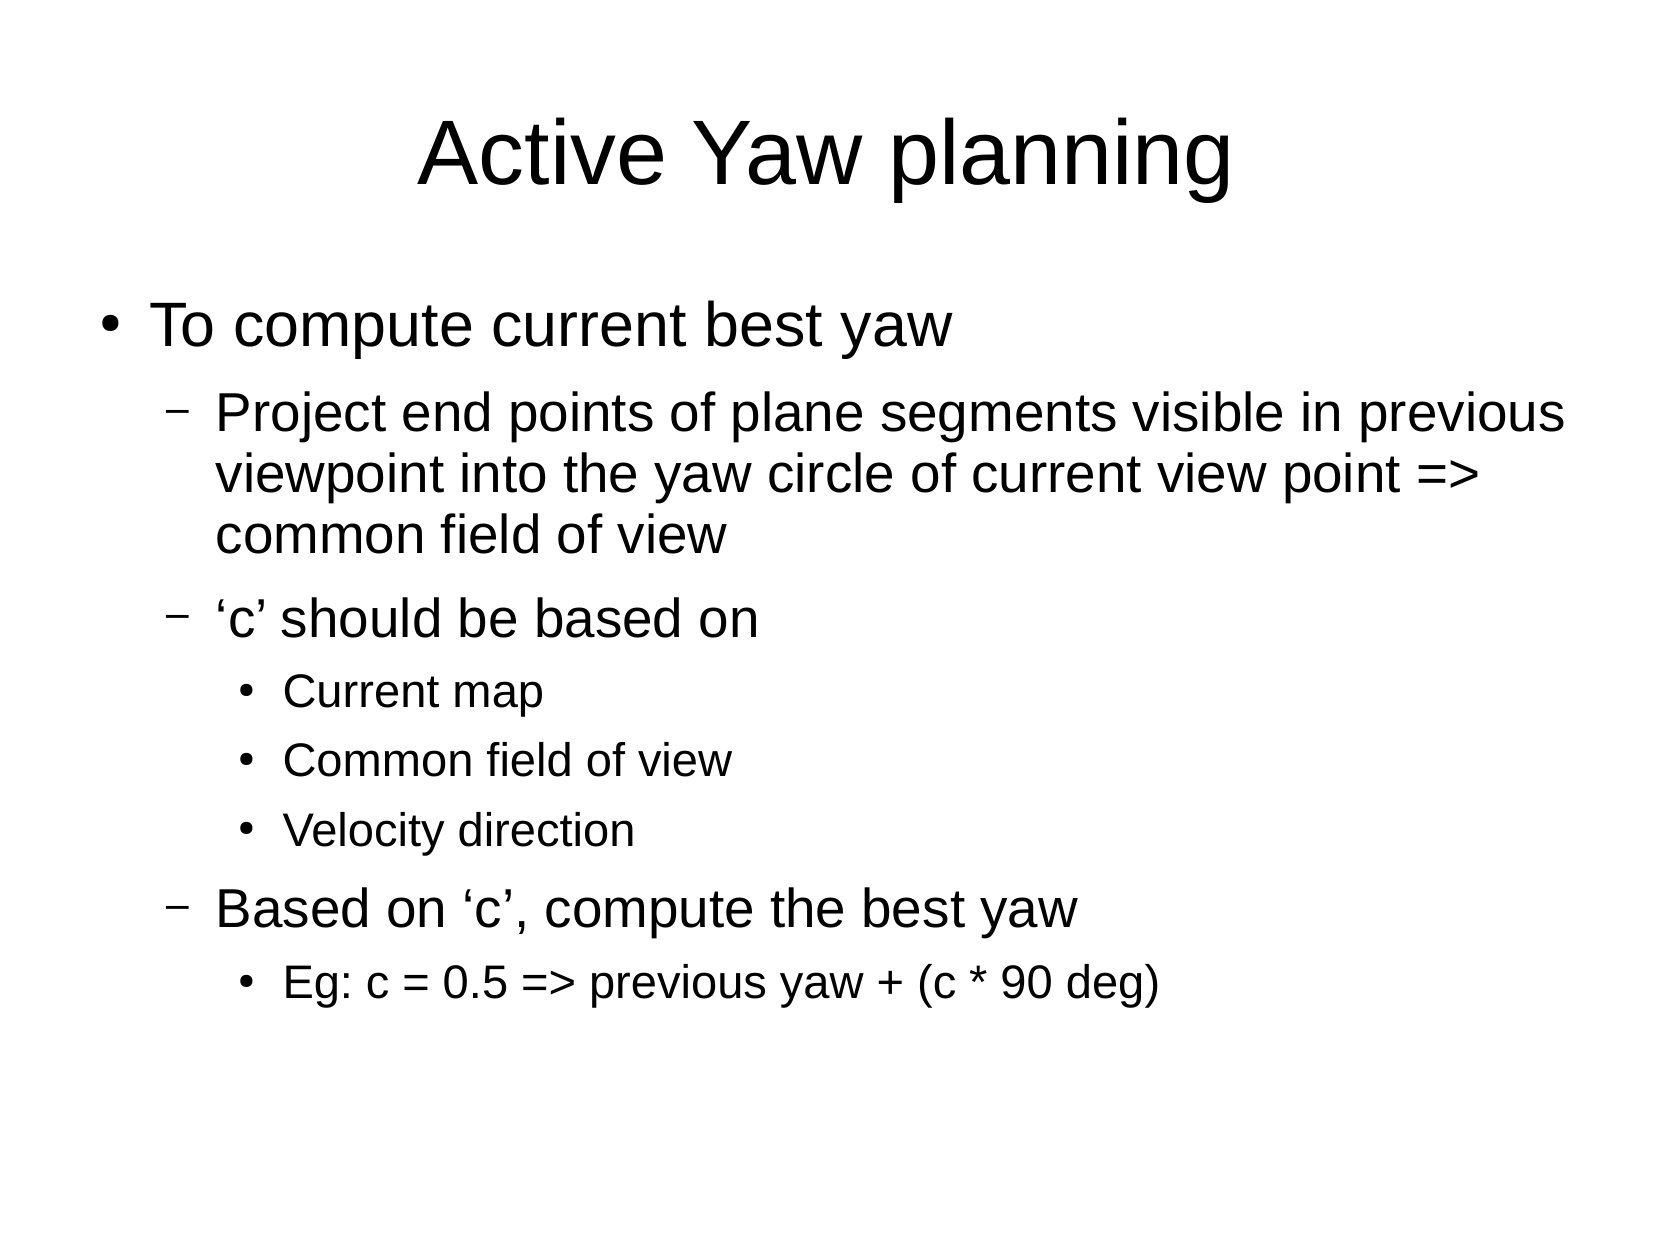

# Active Yaw planning
To compute current best yaw
Project end points of plane segments visible in previous viewpoint into the yaw circle of current view point => common field of view
‘c’ should be based on
Current map
Common field of view
Velocity direction
Based on ‘c’, compute the best yaw
Eg: c = 0.5 => previous yaw + (c * 90 deg)